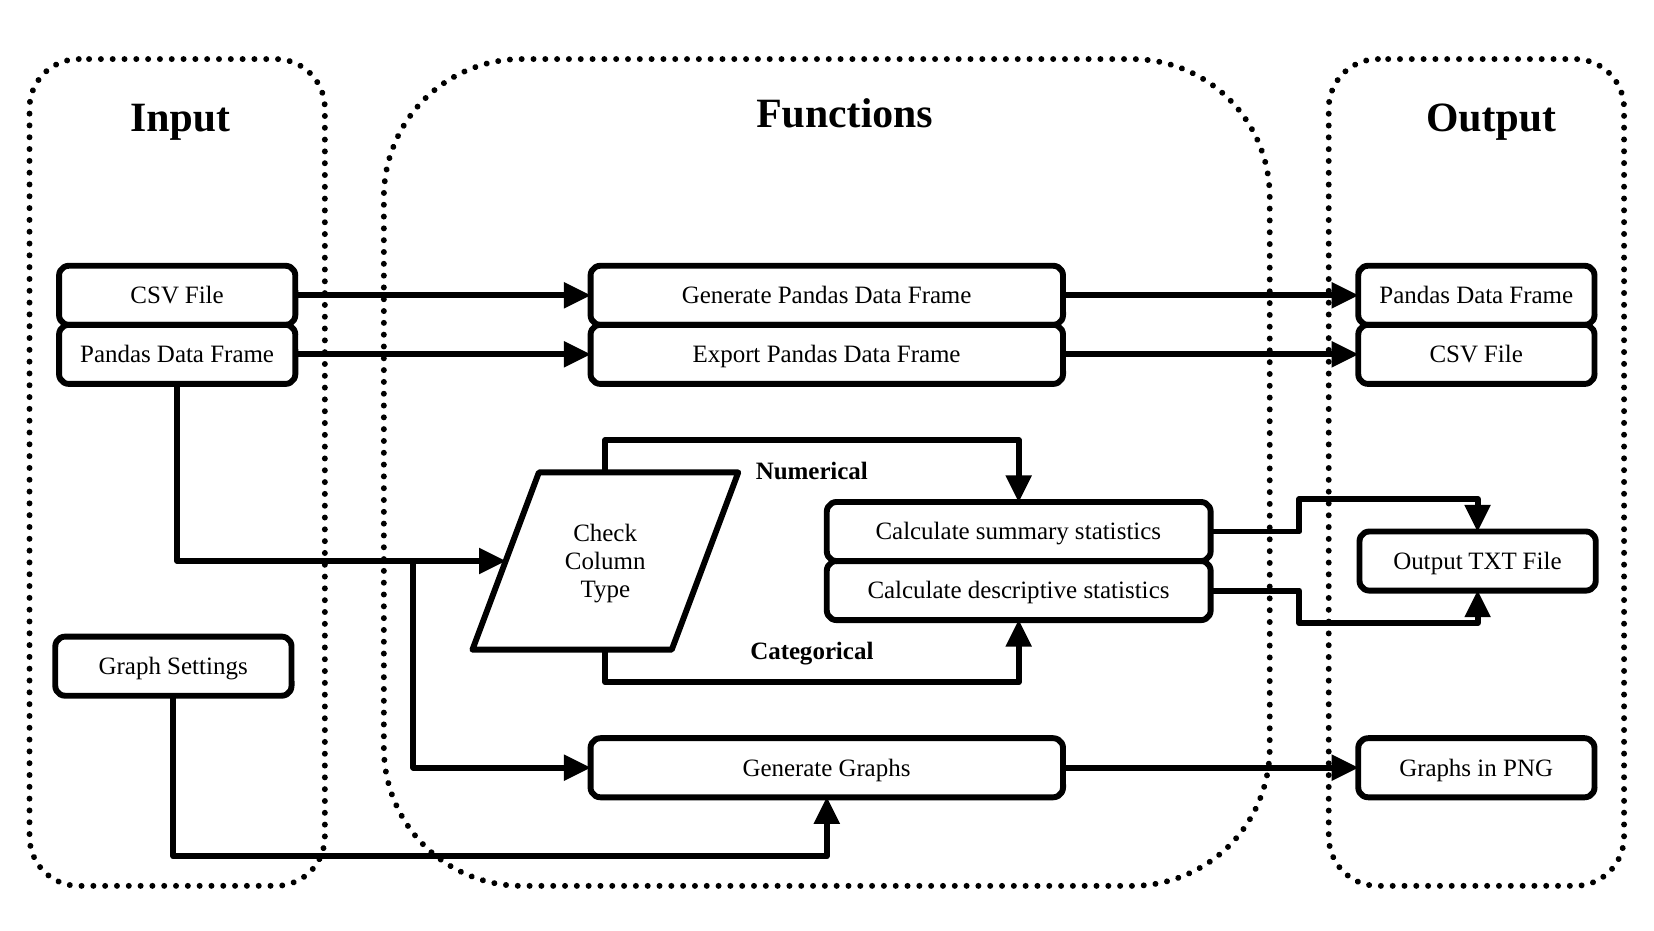

Functions
Input
Output
CSV File
Generate Pandas Data Frame
Pandas Data Frame
Pandas Data Frame
Export Pandas Data Frame
CSV File
Check Column Type
Calculate summary statistics
Output TXT File
Calculate descriptive statistics
Graph Settings
Generate Graphs
Graphs in PNG